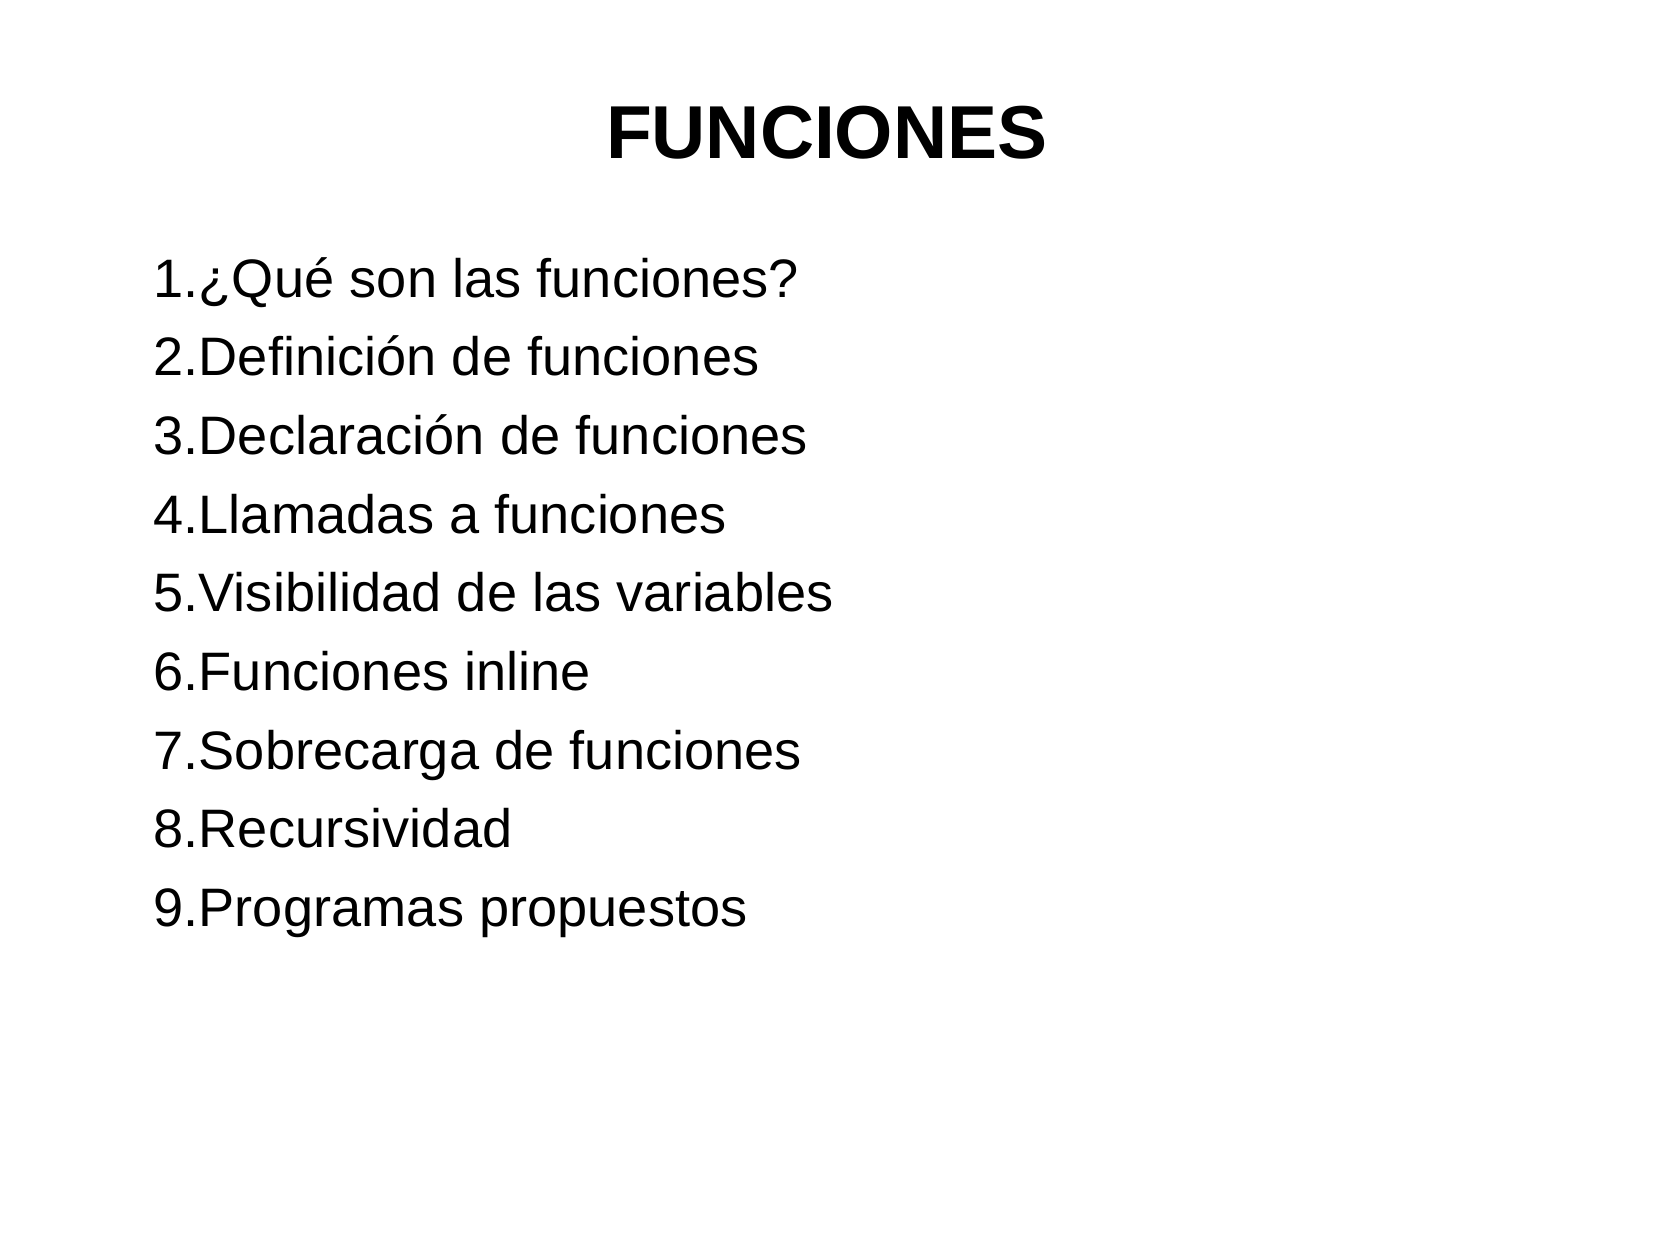

# FUNCIONES
¿Qué son las funciones?
Definición de funciones
Declaración de funciones
Llamadas a funciones
Visibilidad de las variables
Funciones inline
Sobrecarga de funciones
Recursividad
Programas propuestos